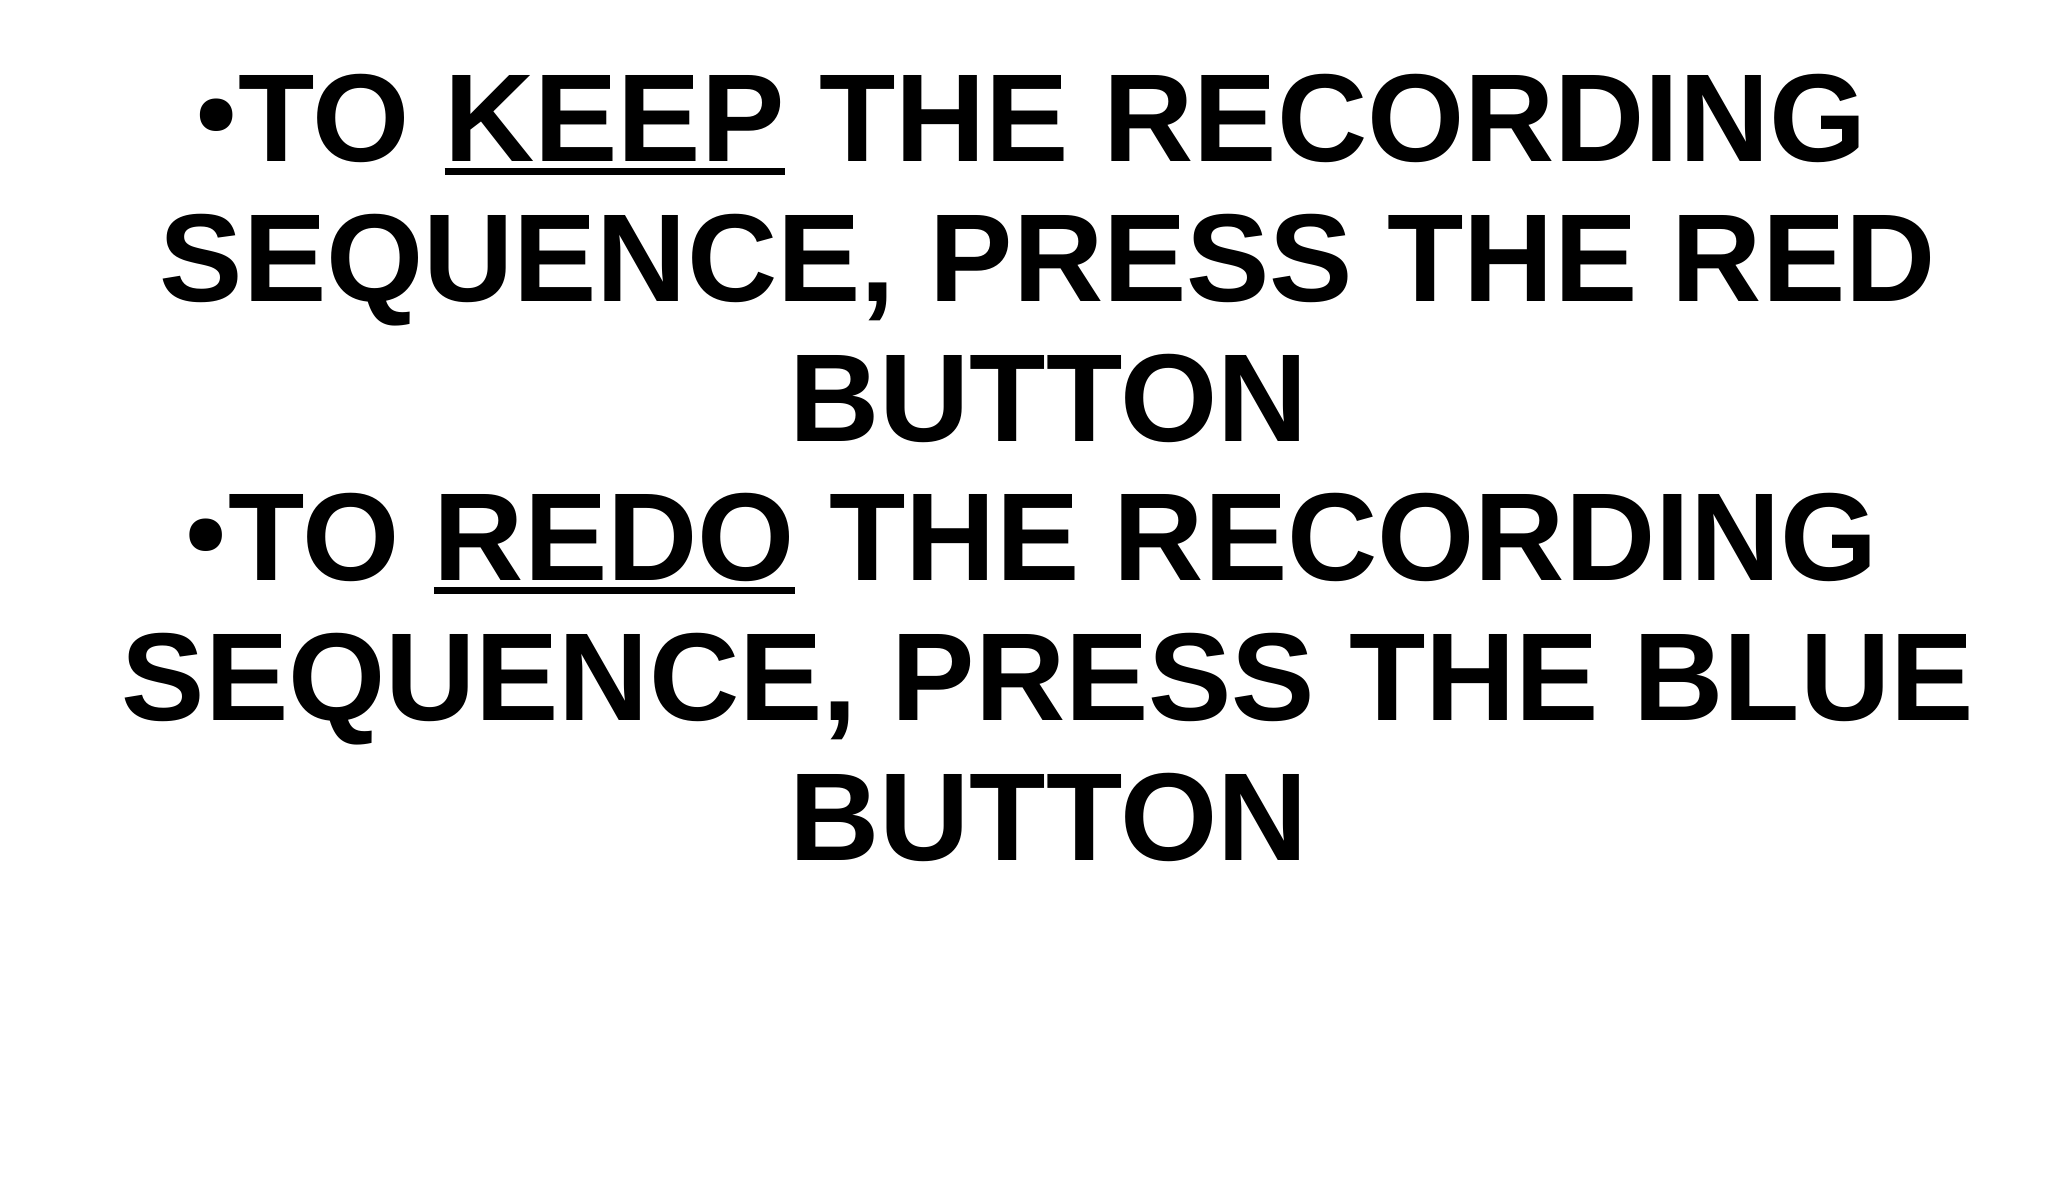

TO KEEP THE RECORDING SEQUENCE, PRESS THE RED BUTTON
TO REDO THE RECORDING SEQUENCE, PRESS THE BLUE BUTTON